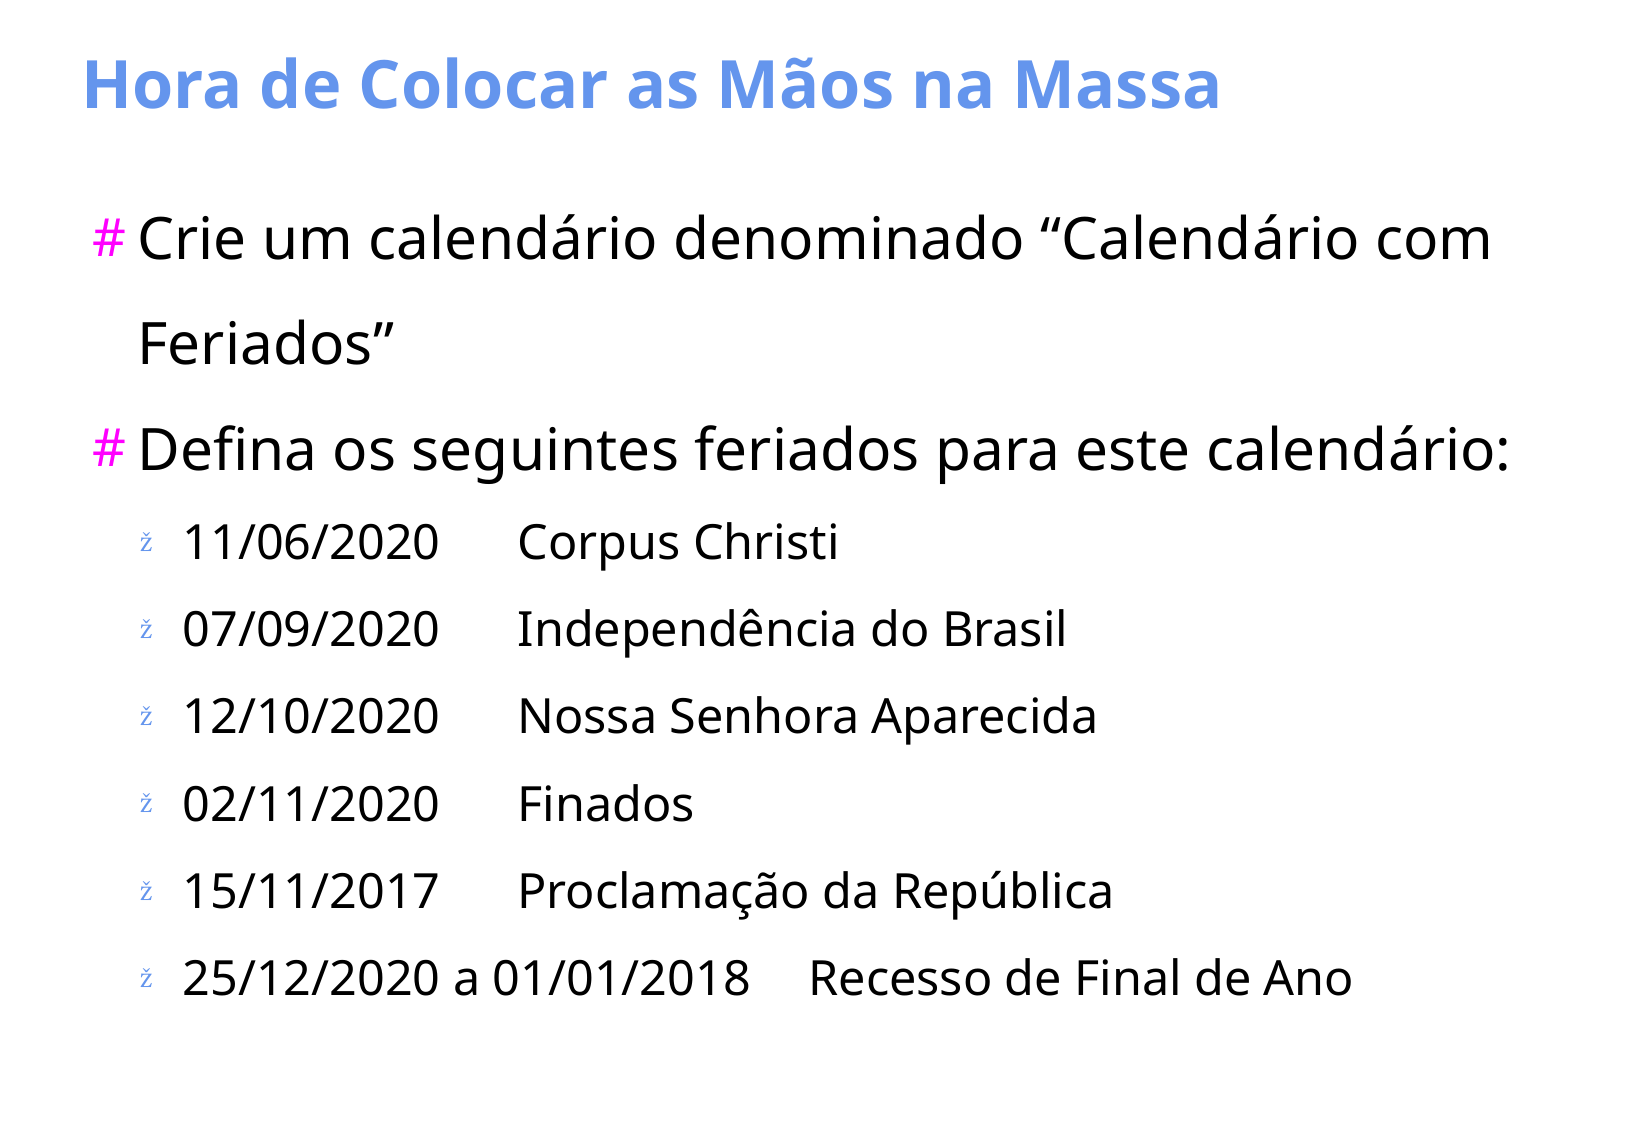

# Hora de Colocar as Mãos na Massa
Crie um calendário denominado “Calendário com Feriados”
Defina os seguintes feriados para este calendário:
11/06/2020 	Corpus Christi
07/09/2020 	Independência do Brasil
12/10/2020 	Nossa Senhora Aparecida
02/11/2020 	Finados
15/11/2017 	Proclamação da República
25/12/2020 a 01/01/2018 	Recesso de Final de Ano